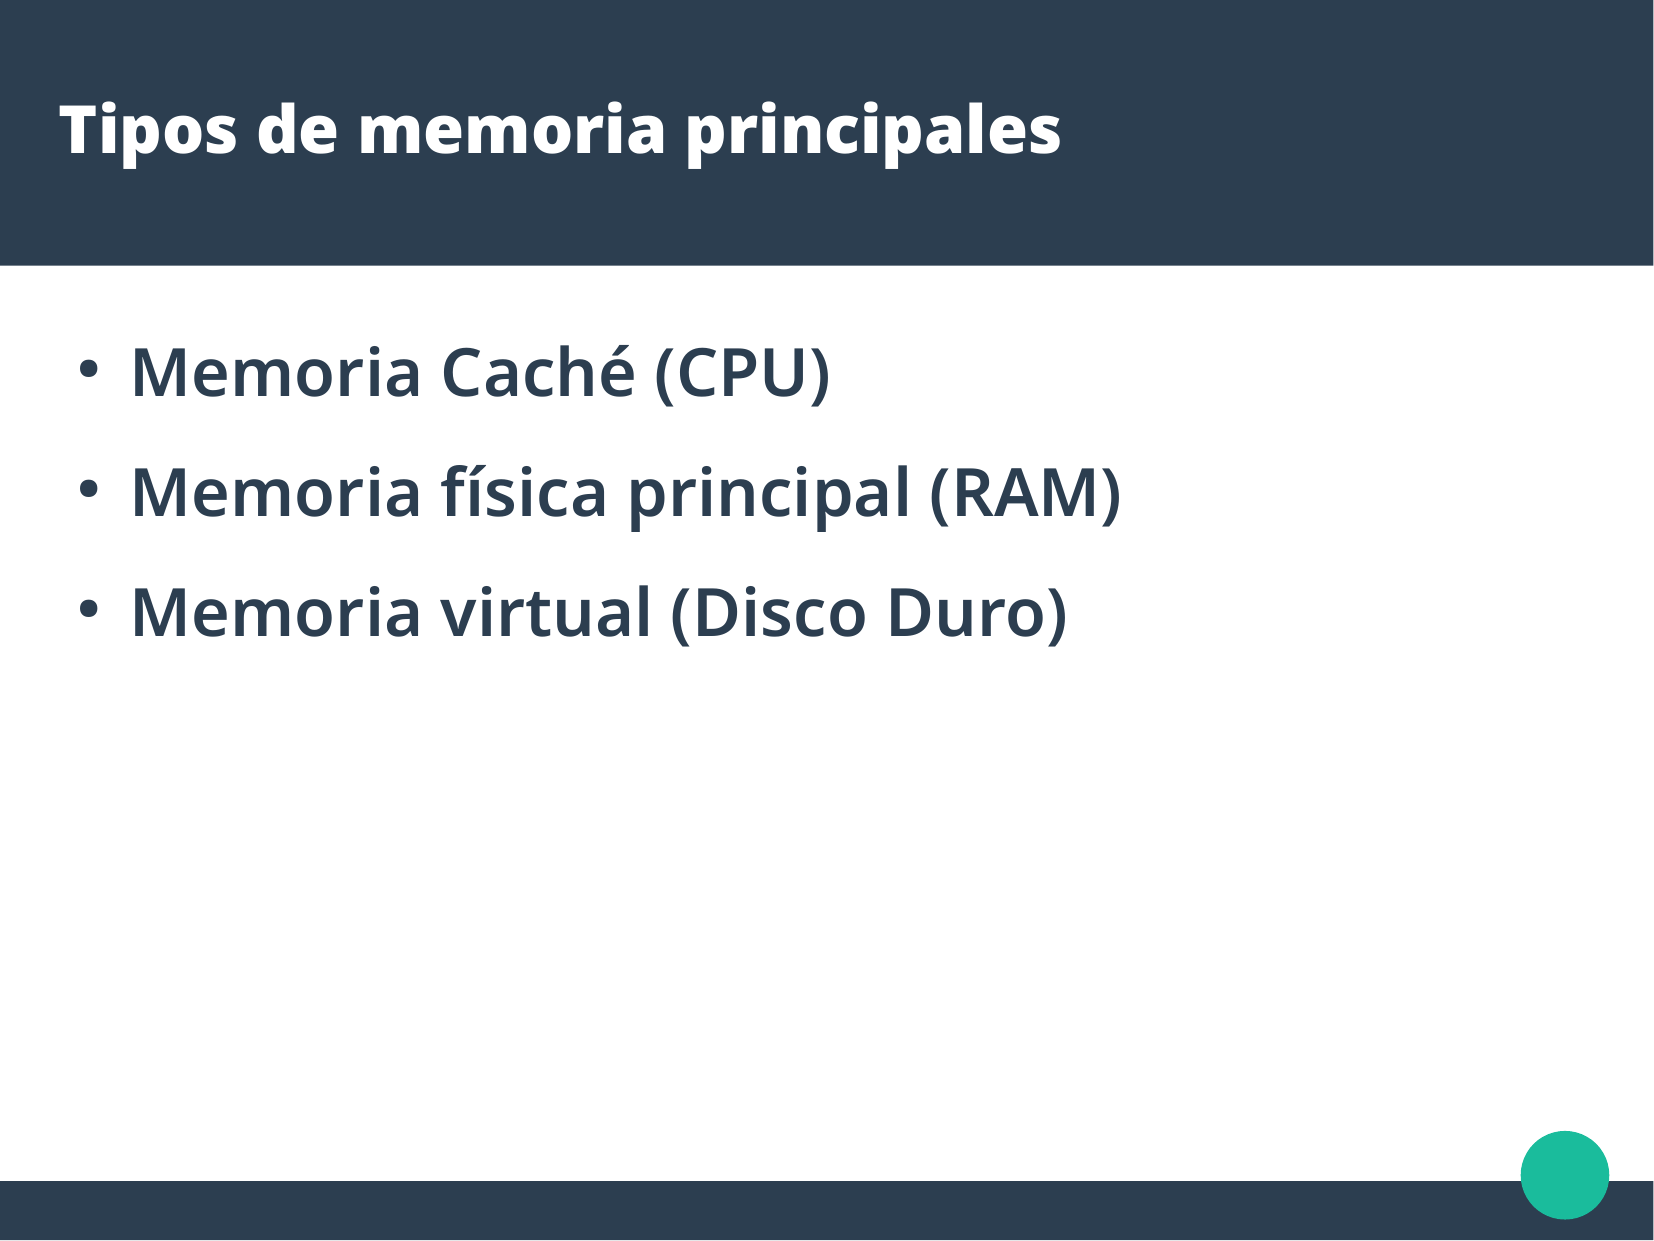

# Tipos de memoria principales
Memoria Caché (CPU)
Memoria física principal (RAM)
Memoria virtual (Disco Duro)